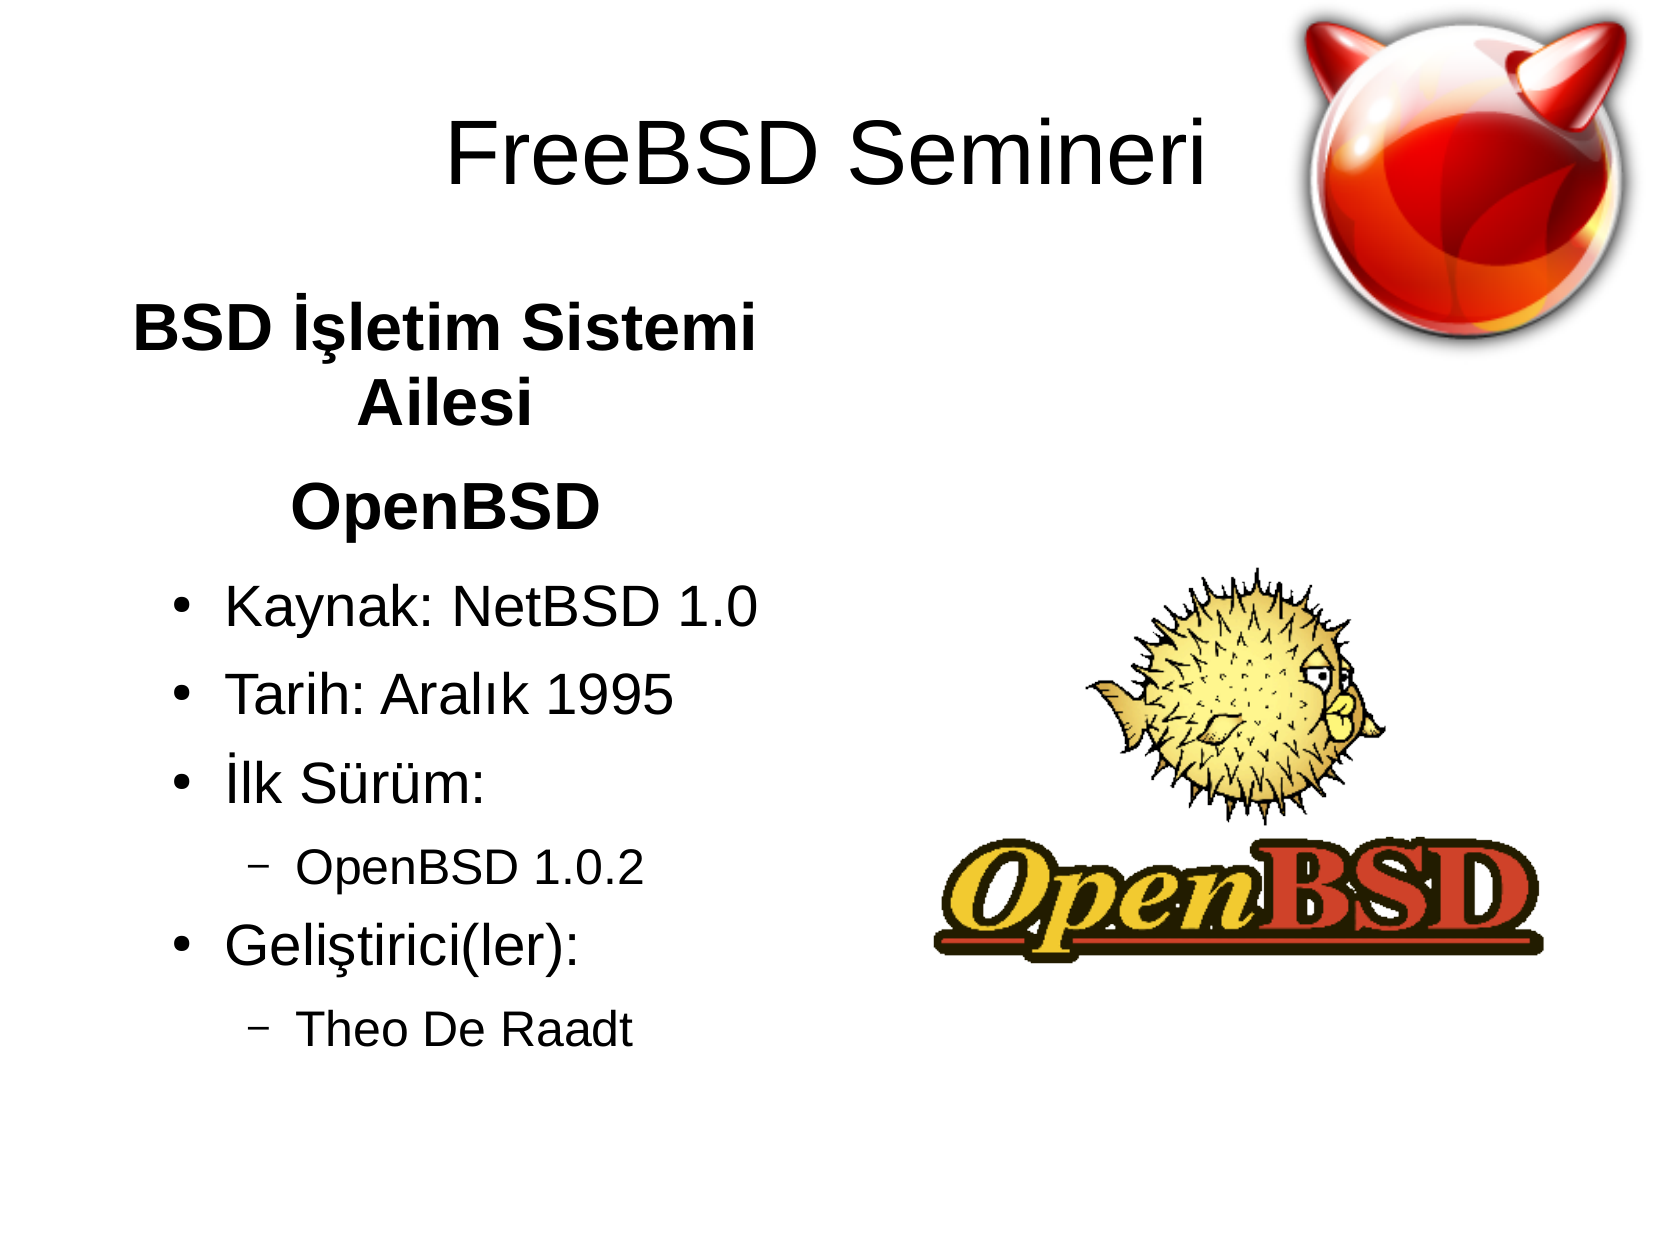

# FreeBSD Semineri
BSD İşletim Sistemi Ailesi
OpenBSD
Kaynak: NetBSD 1.0
Tarih: Aralık 1995
İlk Sürüm:
OpenBSD 1.0.2
Geliştirici(ler):
Theo De Raadt